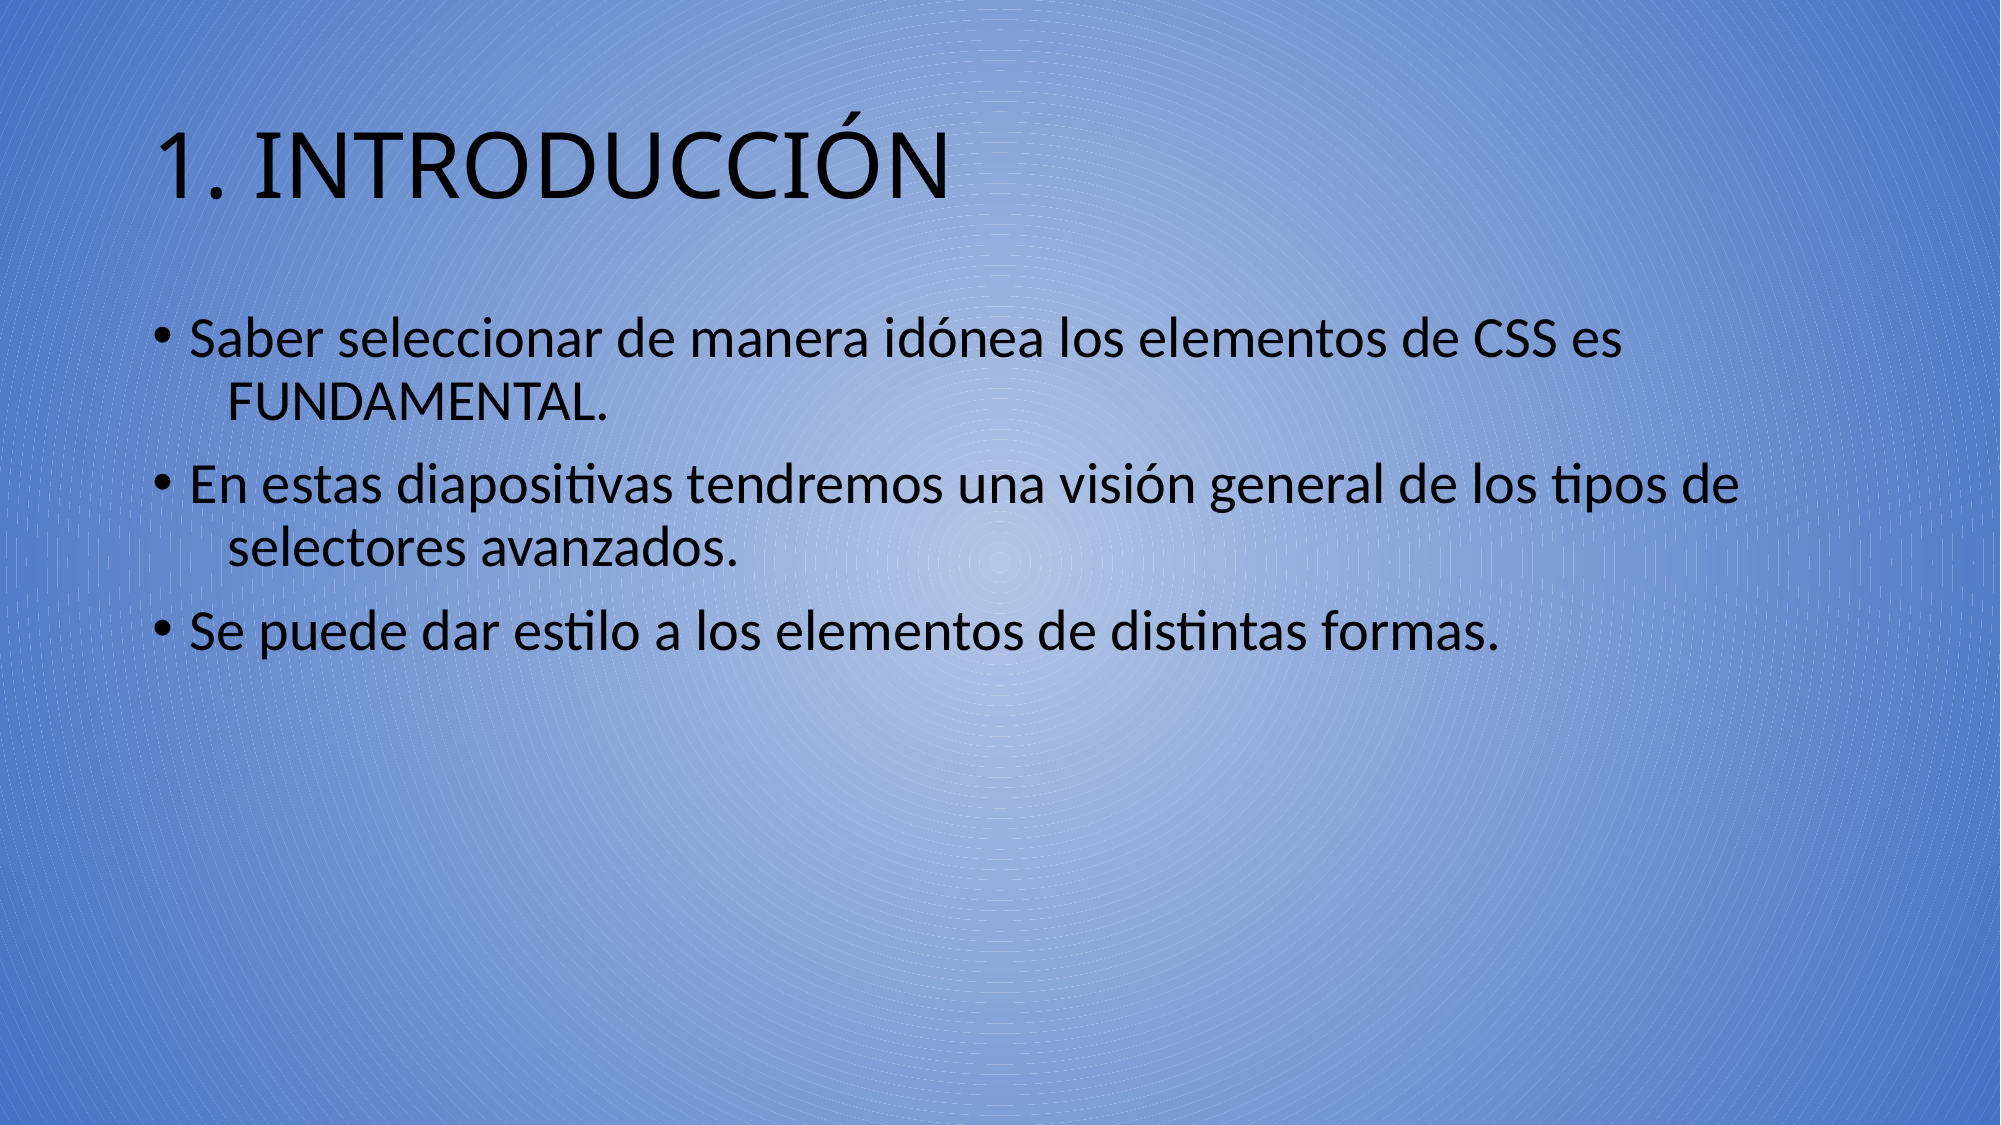

# 1. INTRODUCCIÓN
Saber seleccionar de manera idónea los elementos de CSS es FUNDAMENTAL.
En estas diapositivas tendremos una visión general de los tipos de selectores avanzados.
Se puede dar estilo a los elementos de distintas formas.